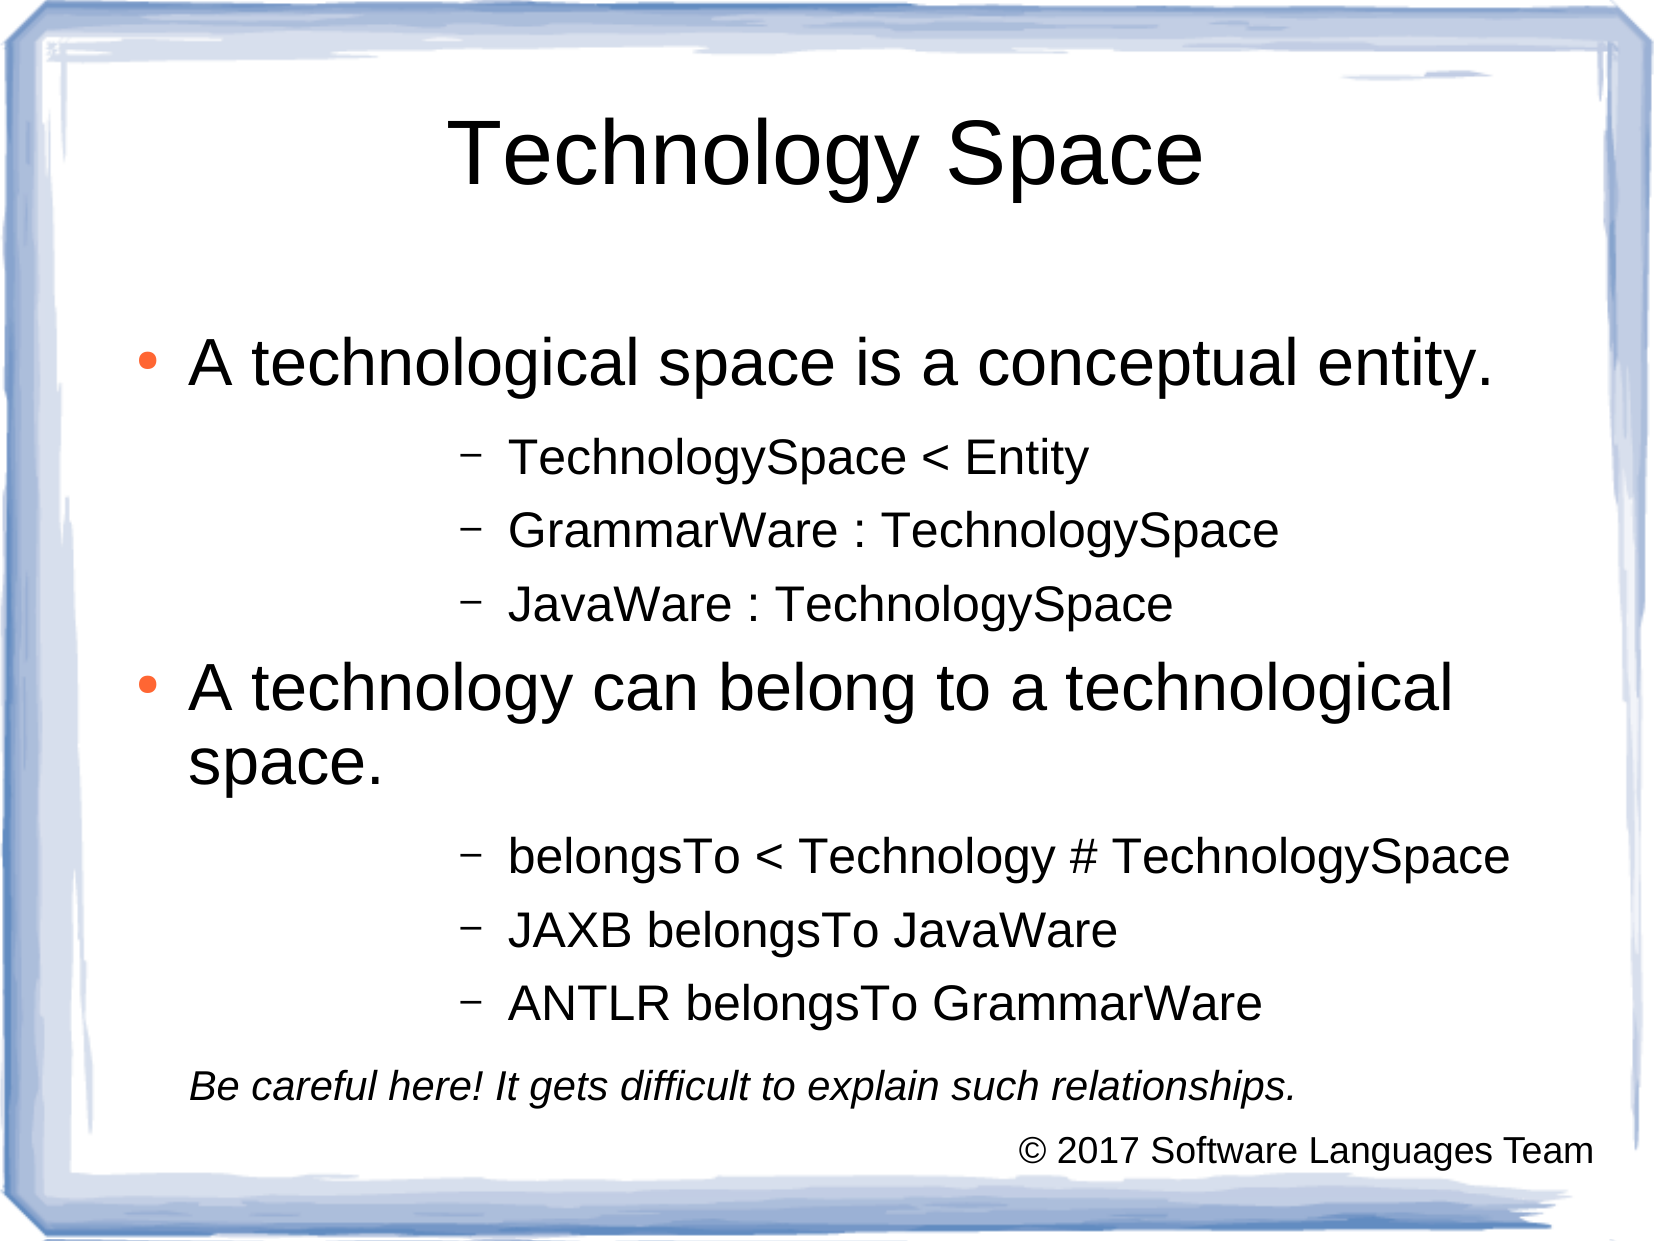

# Technology Space
A technological space is a conceptual entity.
TechnologySpace < Entity
GrammarWare : TechnologySpace
JavaWare : TechnologySpace
A technology can belong to a technological space.
belongsTo < Technology # TechnologySpace
JAXB belongsTo JavaWare
ANTLR belongsTo GrammarWare
Be careful here! It gets difficult to explain such relationships.
© 2017 Software Languages Team